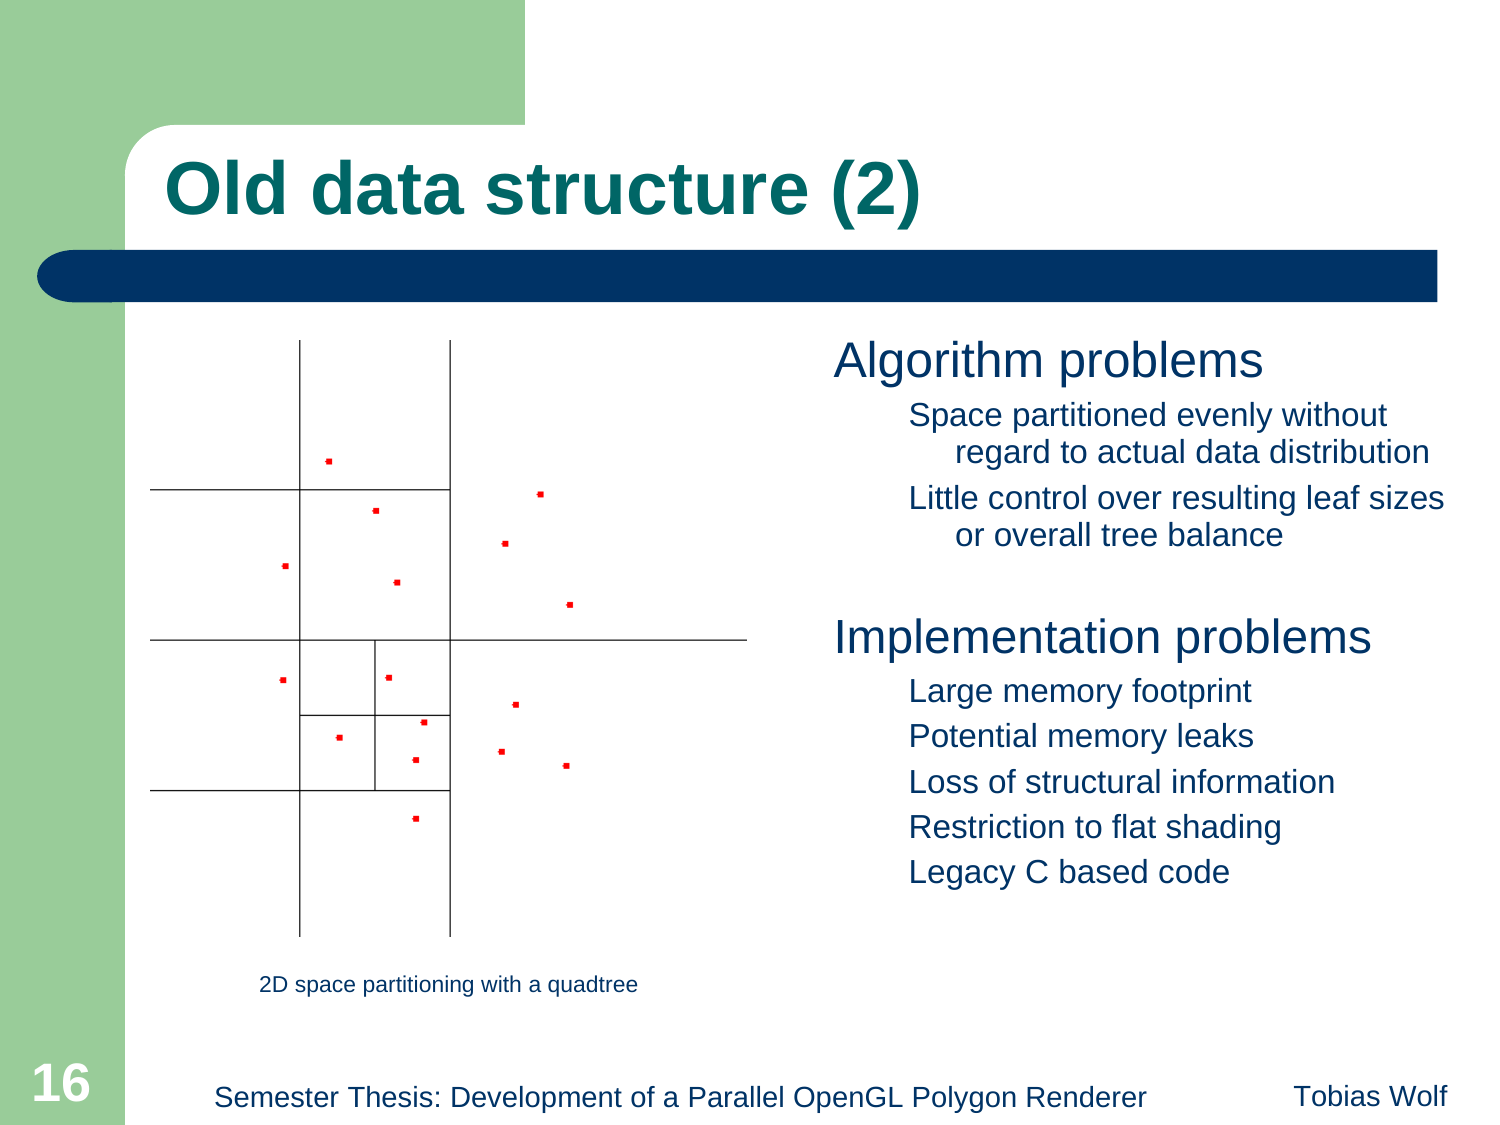

# Old data structure (2)
Algorithm problems
Space partitioned evenly without regard to actual data distribution
Little control over resulting leaf sizes or overall tree balance
Implementation problems
Large memory footprint
Potential memory leaks
Loss of structural information
Restriction to flat shading
Legacy C based code
2D space partitioning with a quadtree
16
Tobias Wolf
Semester Thesis: Development of a Parallel OpenGL Polygon Renderer